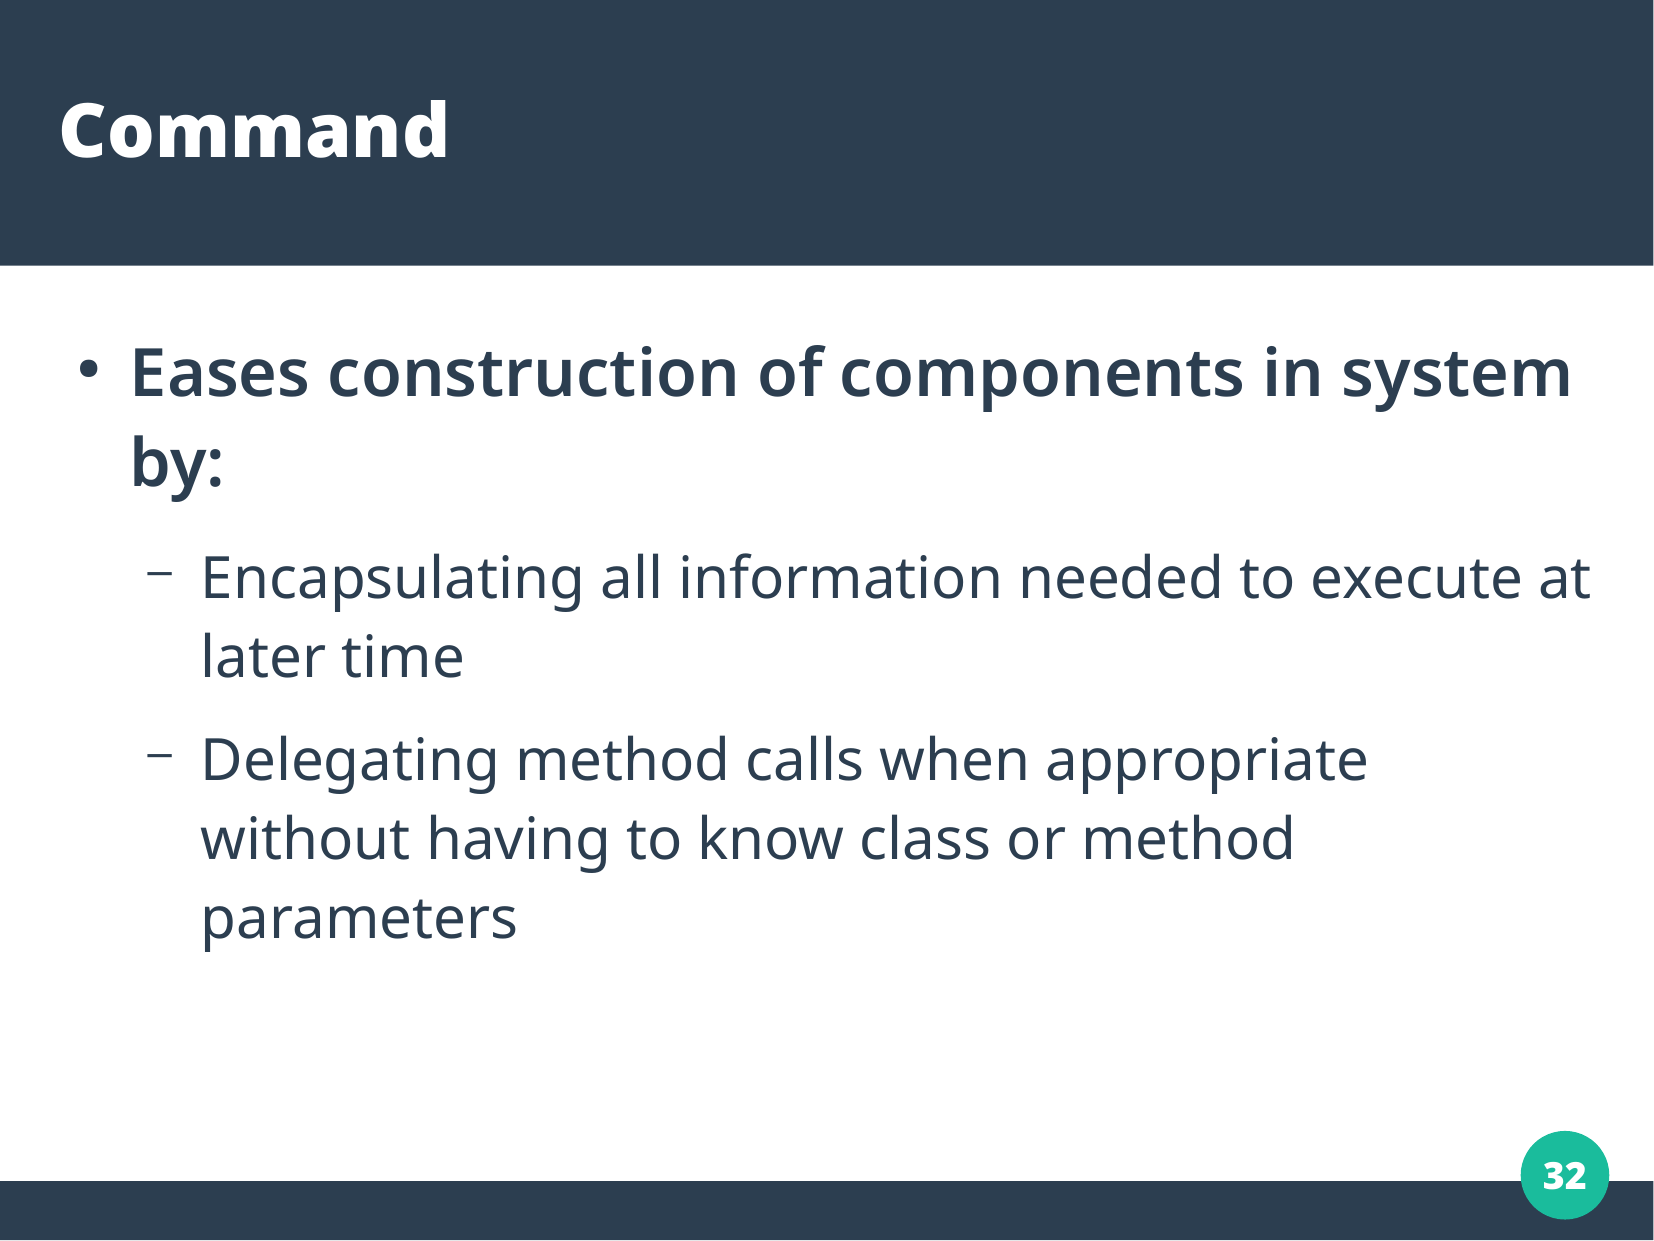

# Command
Eases construction of components in system by:
Encapsulating all information needed to execute at later time
Delegating method calls when appropriate without having to know class or method parameters
32